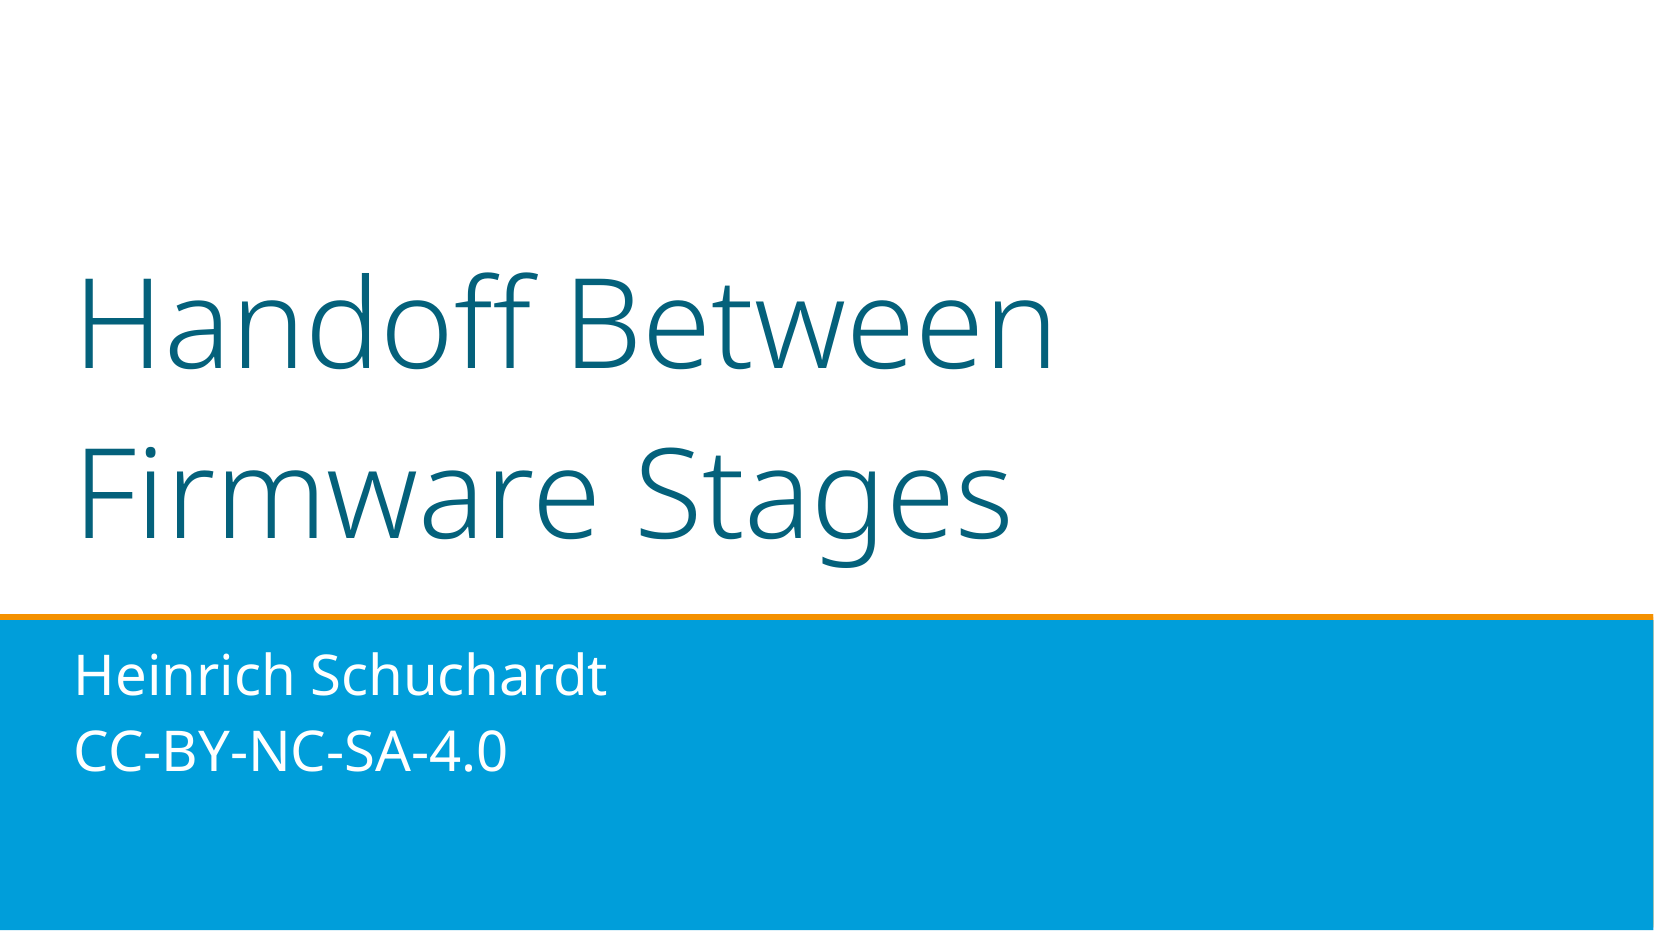

# Handoff Between Firmware Stages
Heinrich Schuchardt
CC-BY-NC-SA-4.0